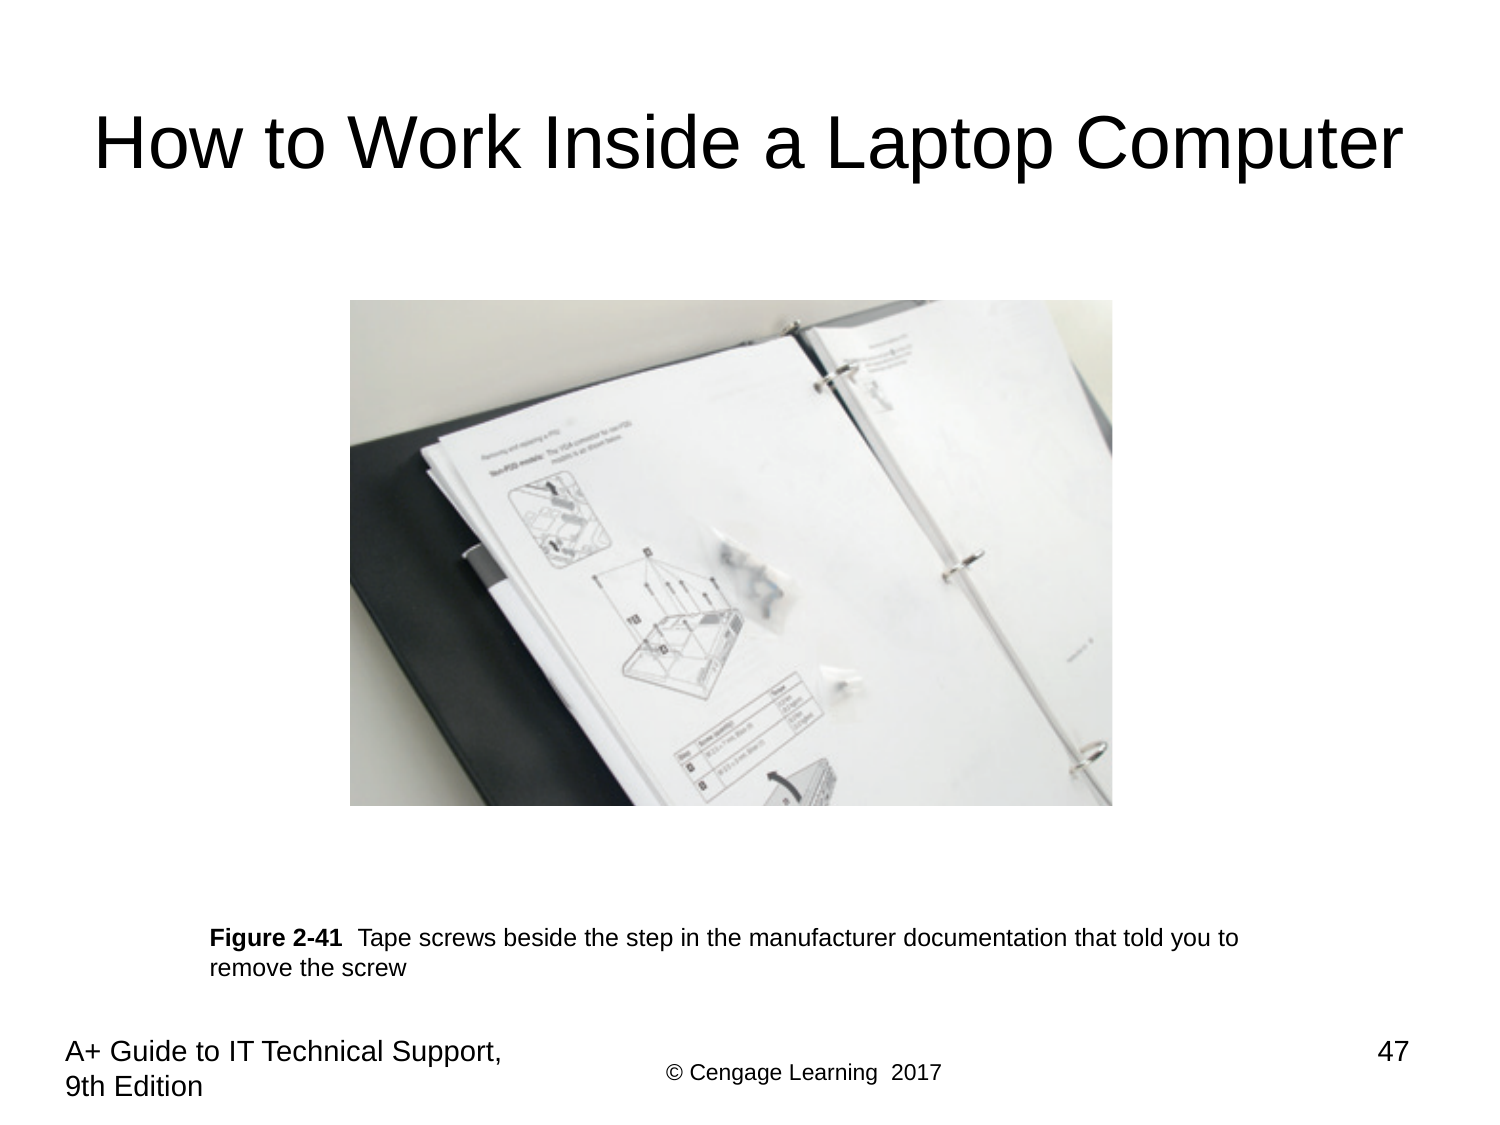

# How to Work Inside a Laptop Computer
Figure 2-41 Tape screws beside the step in the manufacturer documentation that told you to 	remove the screw
A+ Guide to IT Technical Support, 9th Edition